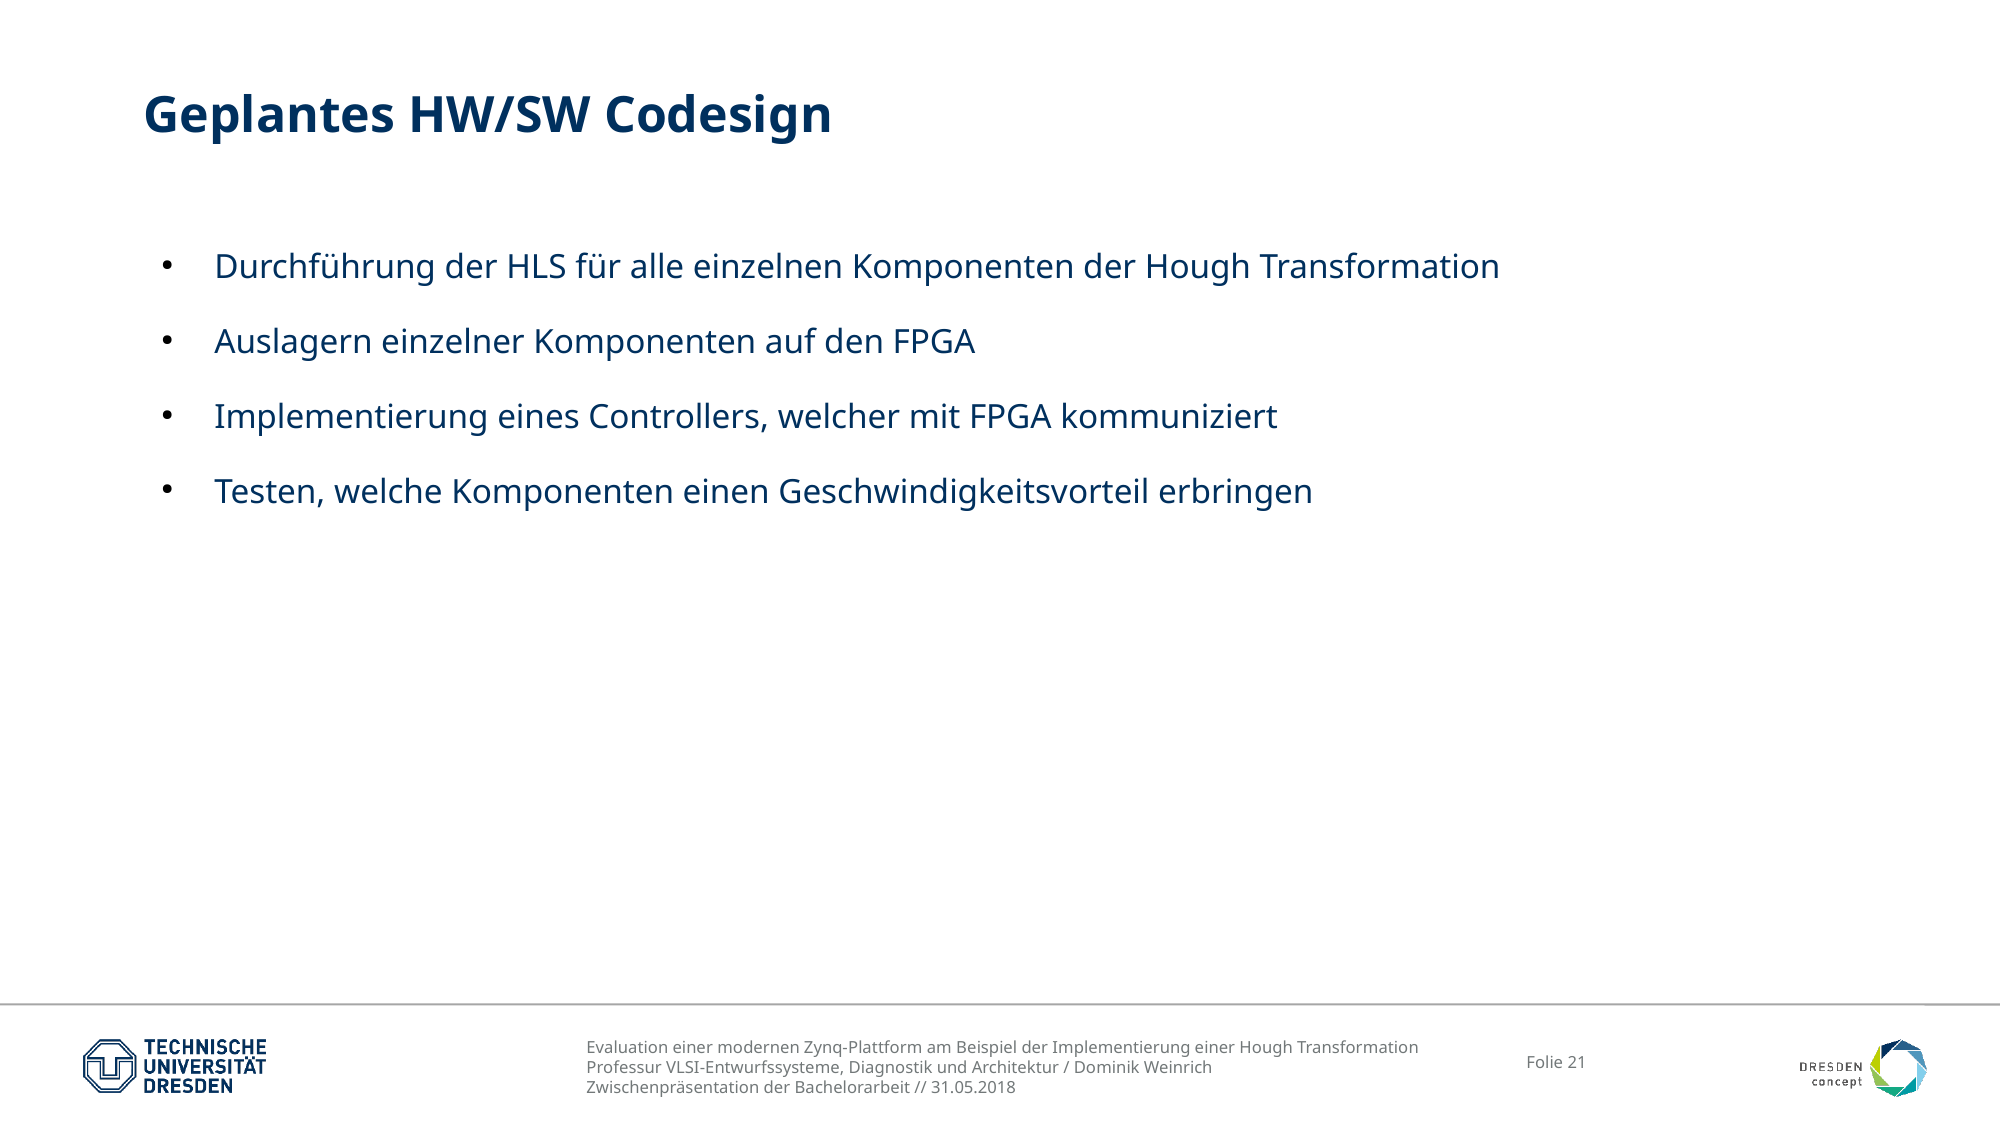

# Geplantes HW/SW Codesign
Durchführung der HLS für alle einzelnen Komponenten der Hough Transformation
Auslagern einzelner Komponenten auf den FPGA
Implementierung eines Controllers, welcher mit FPGA kommuniziert
Testen, welche Komponenten einen Geschwindigkeitsvorteil erbringen